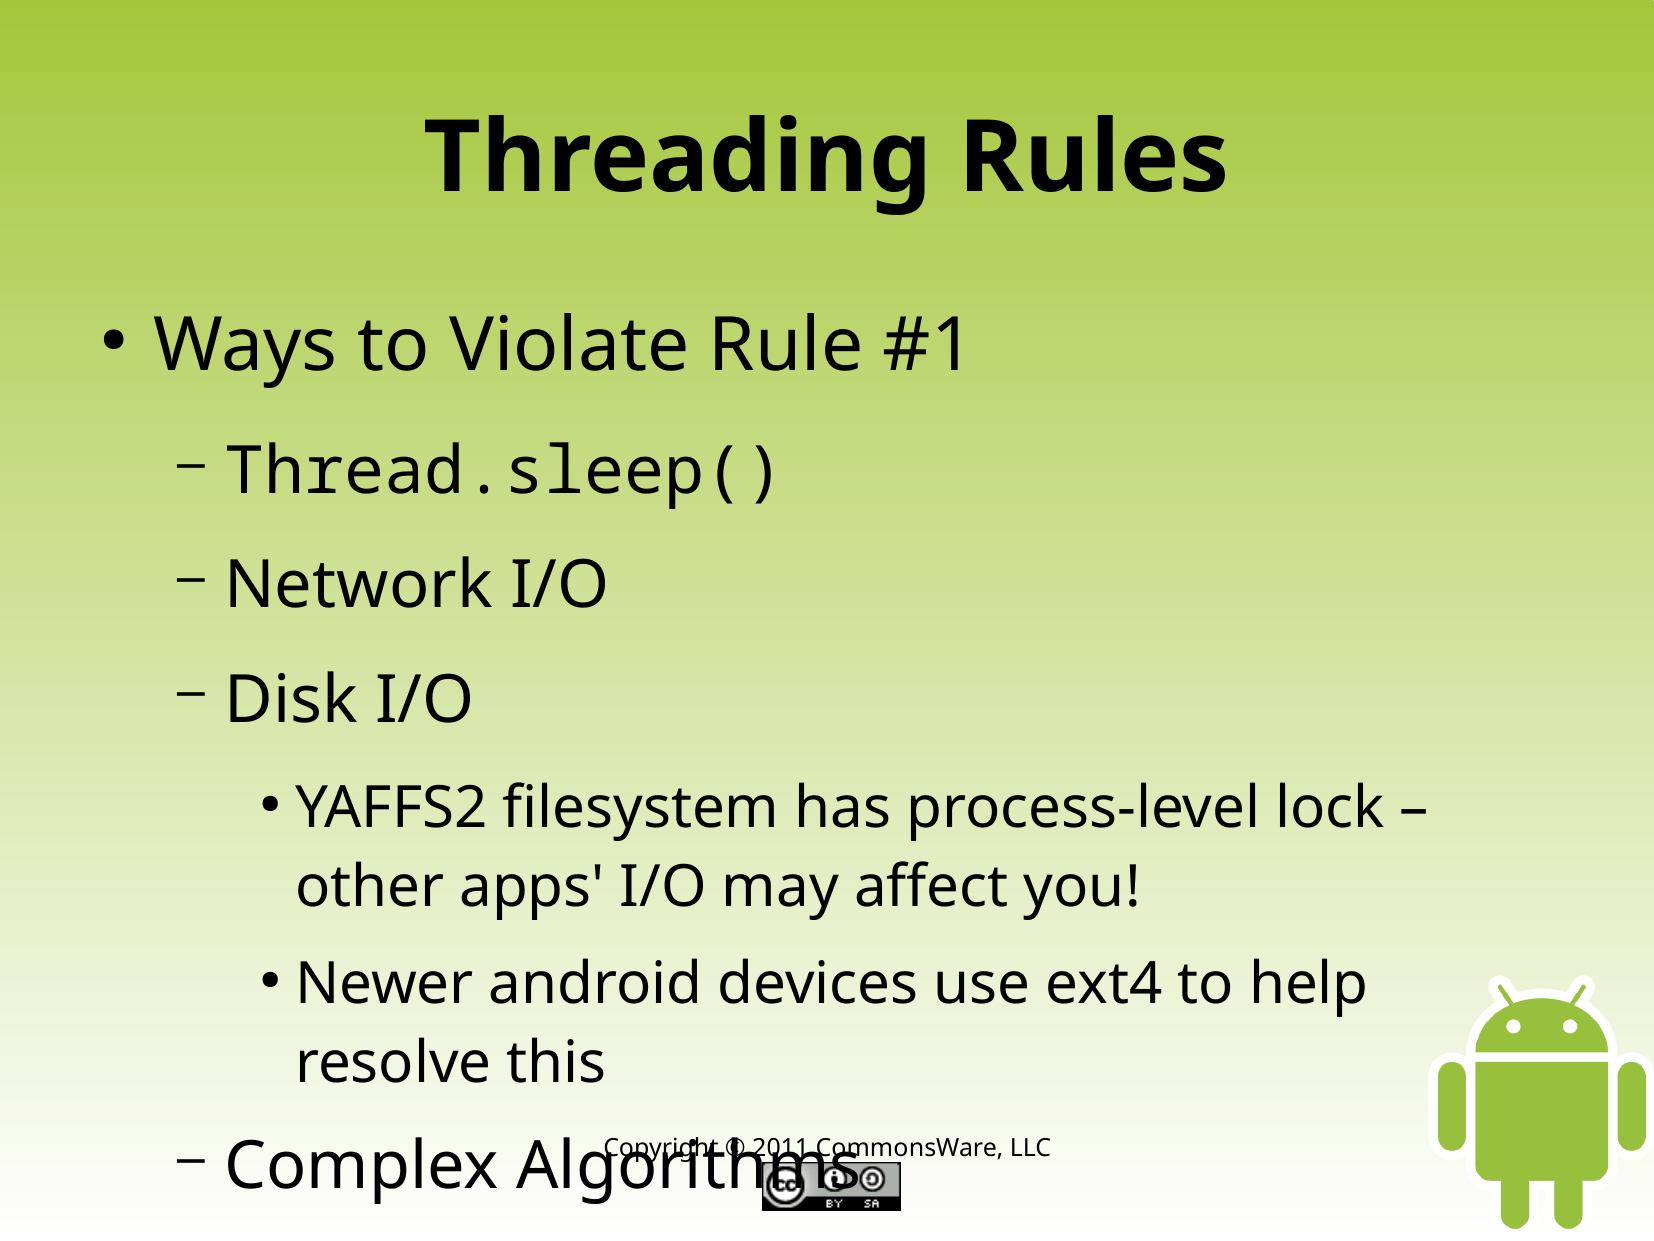

# Threading Rules
Ways to Violate Rule #1
Thread.sleep()
Network I/O
Disk I/O
YAFFS2 filesystem has process-level lock – other apps' I/O may affect you!
Newer android devices use ext4 to help
resolve this
Complex Algorithms